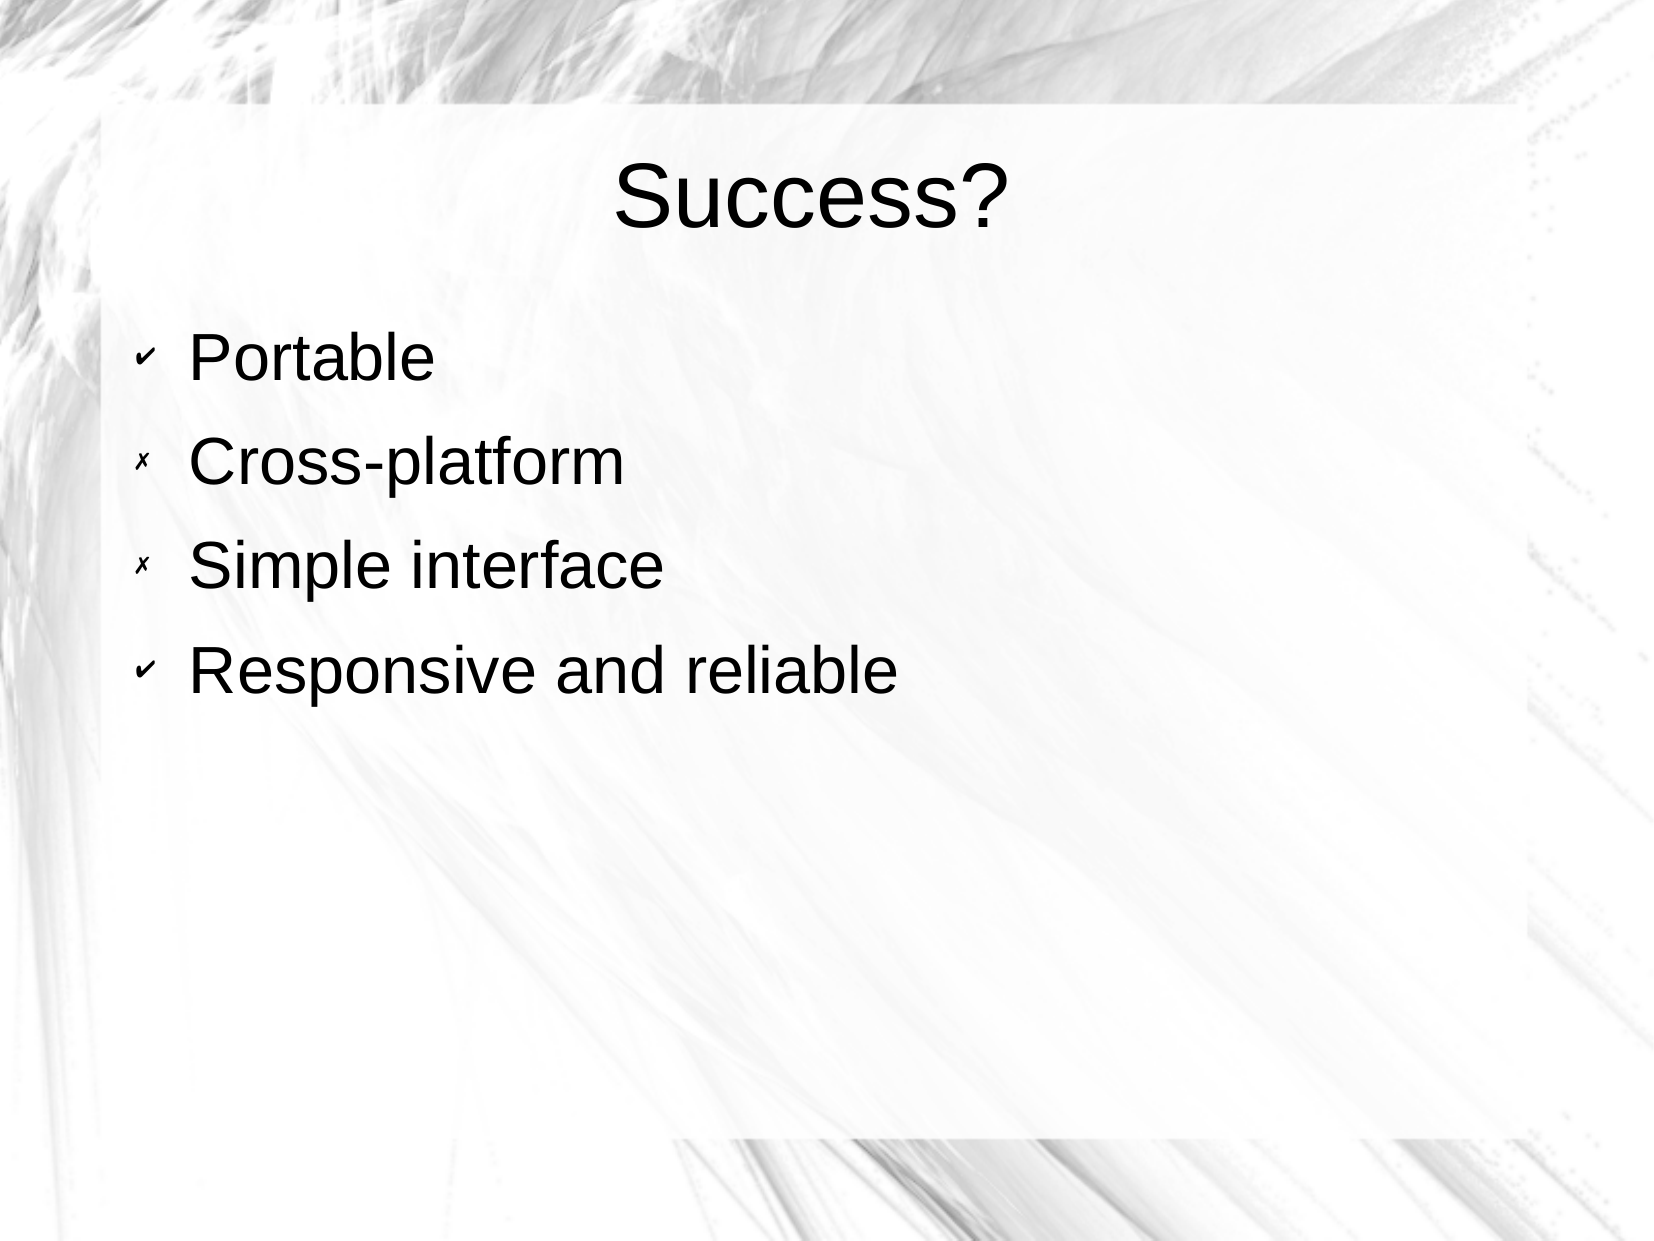

# Success?
Portable
Cross-platform
Simple interface
Responsive and reliable